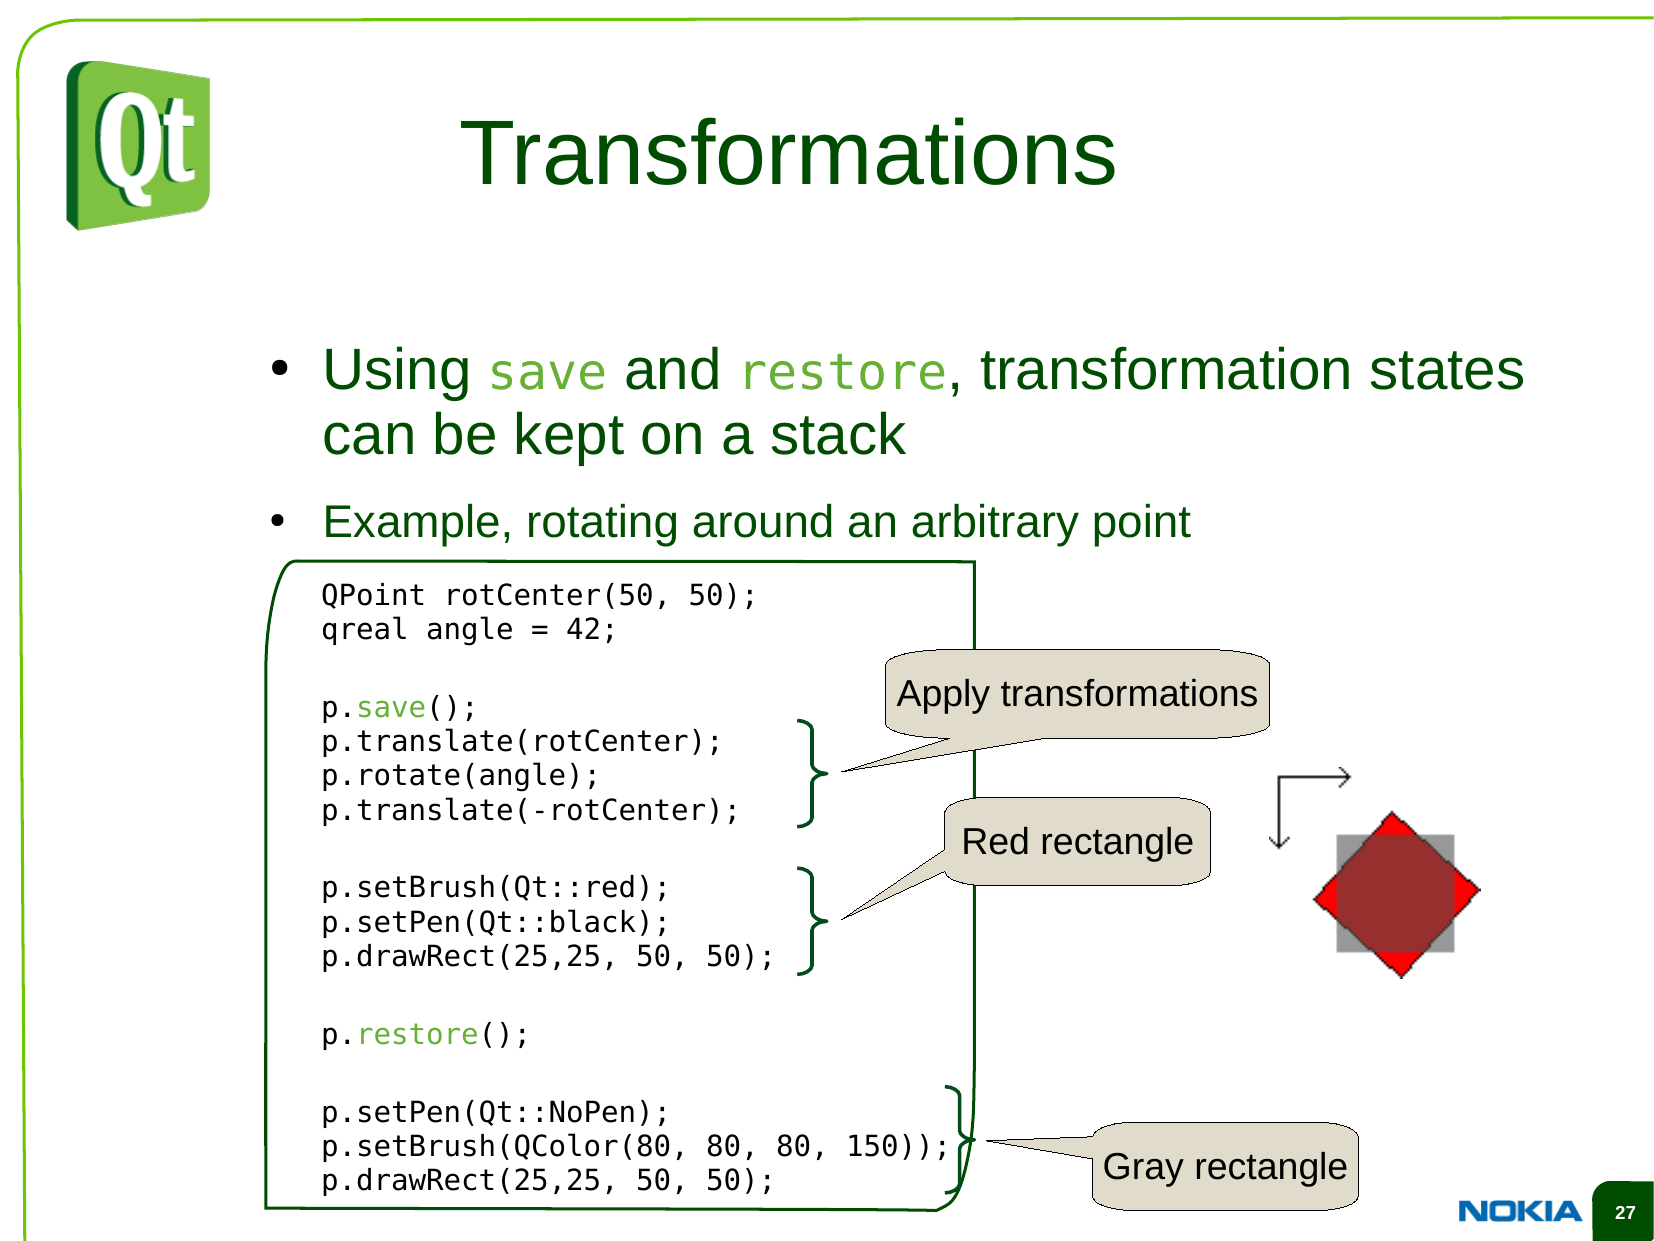

# Transformations
Using save and restore, transformation states can be kept on a stack
Example, rotating around an arbitrary point
 QPoint rotCenter(50, 50);
 qreal angle = 42;
 p.save();
 p.translate(rotCenter);
 p.rotate(angle);
 p.translate(-rotCenter);
 p.setBrush(Qt::red);
 p.setPen(Qt::black);
 p.drawRect(25,25, 50, 50);
 p.restore();
 p.setPen(Qt::NoPen);
 p.setBrush(QColor(80, 80, 80, 150));
 p.drawRect(25,25, 50, 50);
Apply transformations
Red rectangle
Gray rectangle